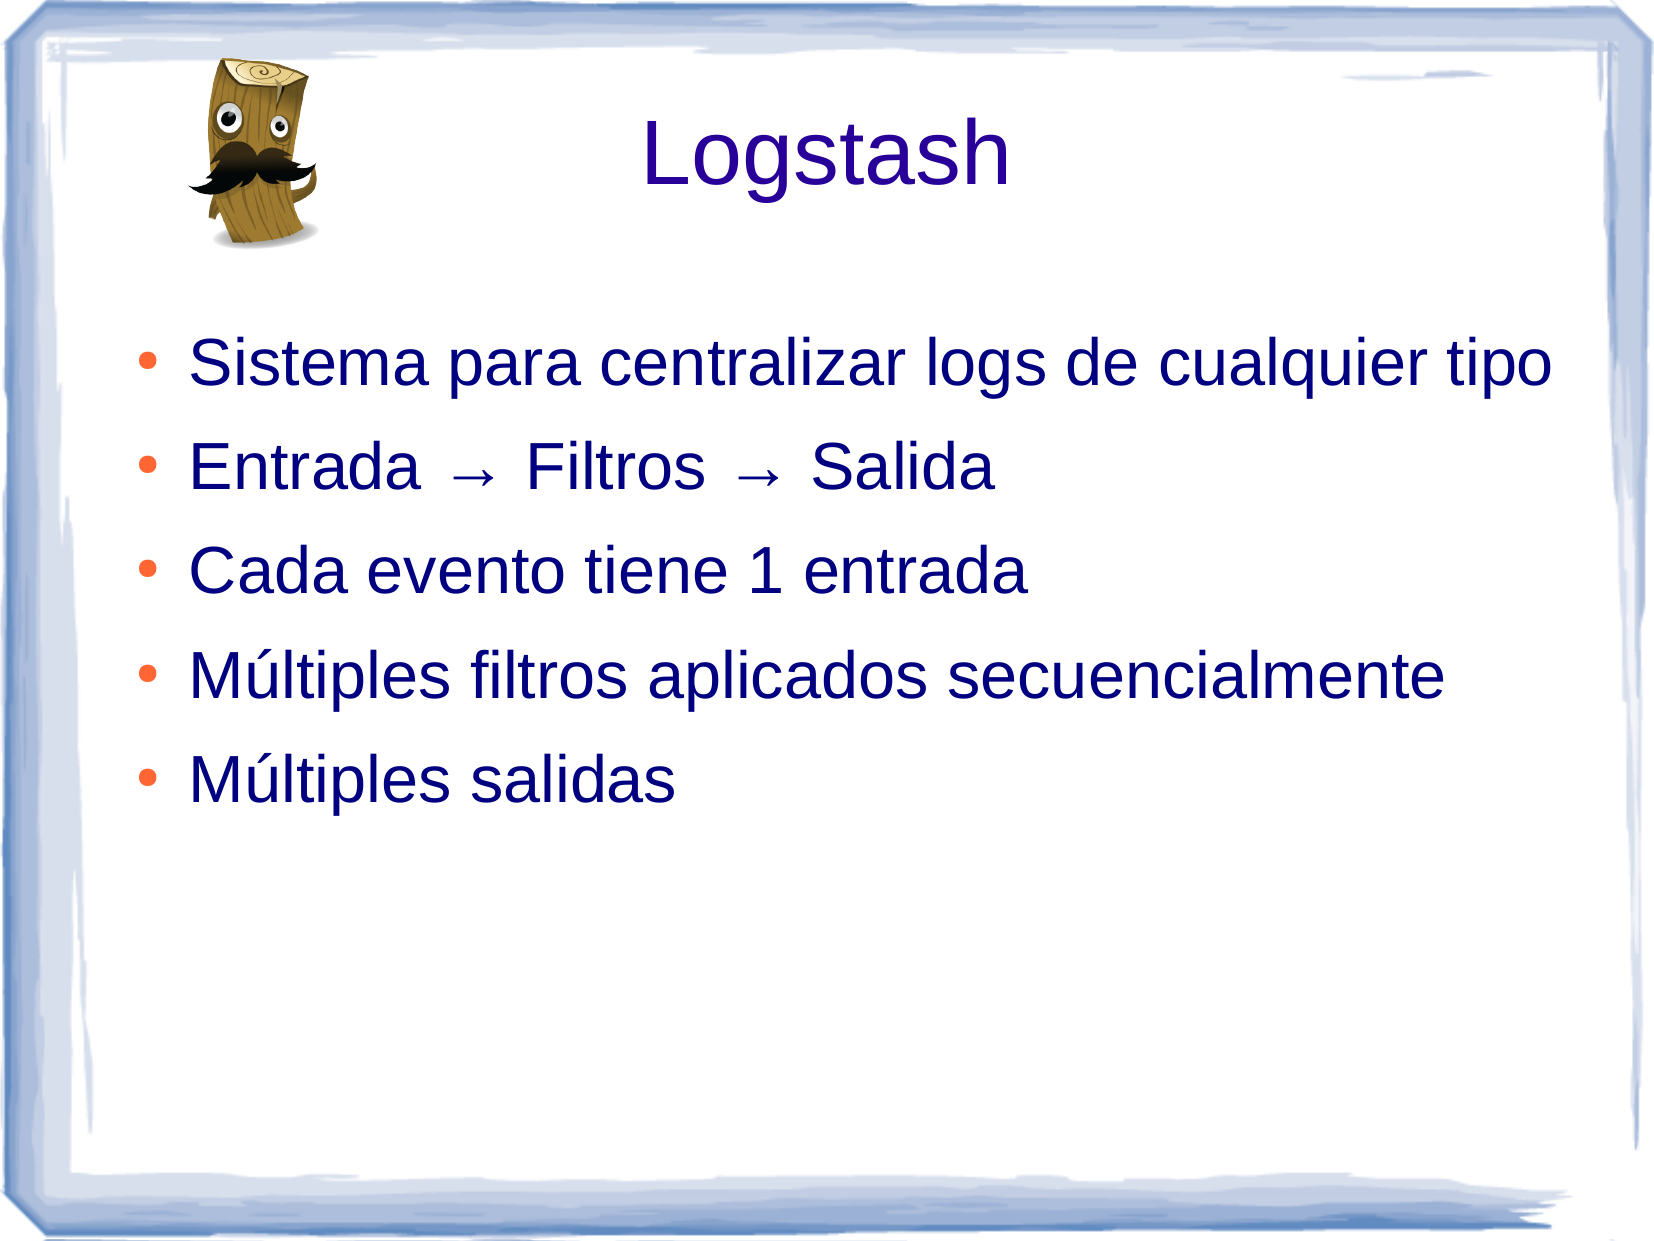

# Logstash
Sistema para centralizar logs de cualquier tipo
Entrada → Filtros → Salida
Cada evento tiene 1 entrada
Múltiples filtros aplicados secuencialmente
Múltiples salidas